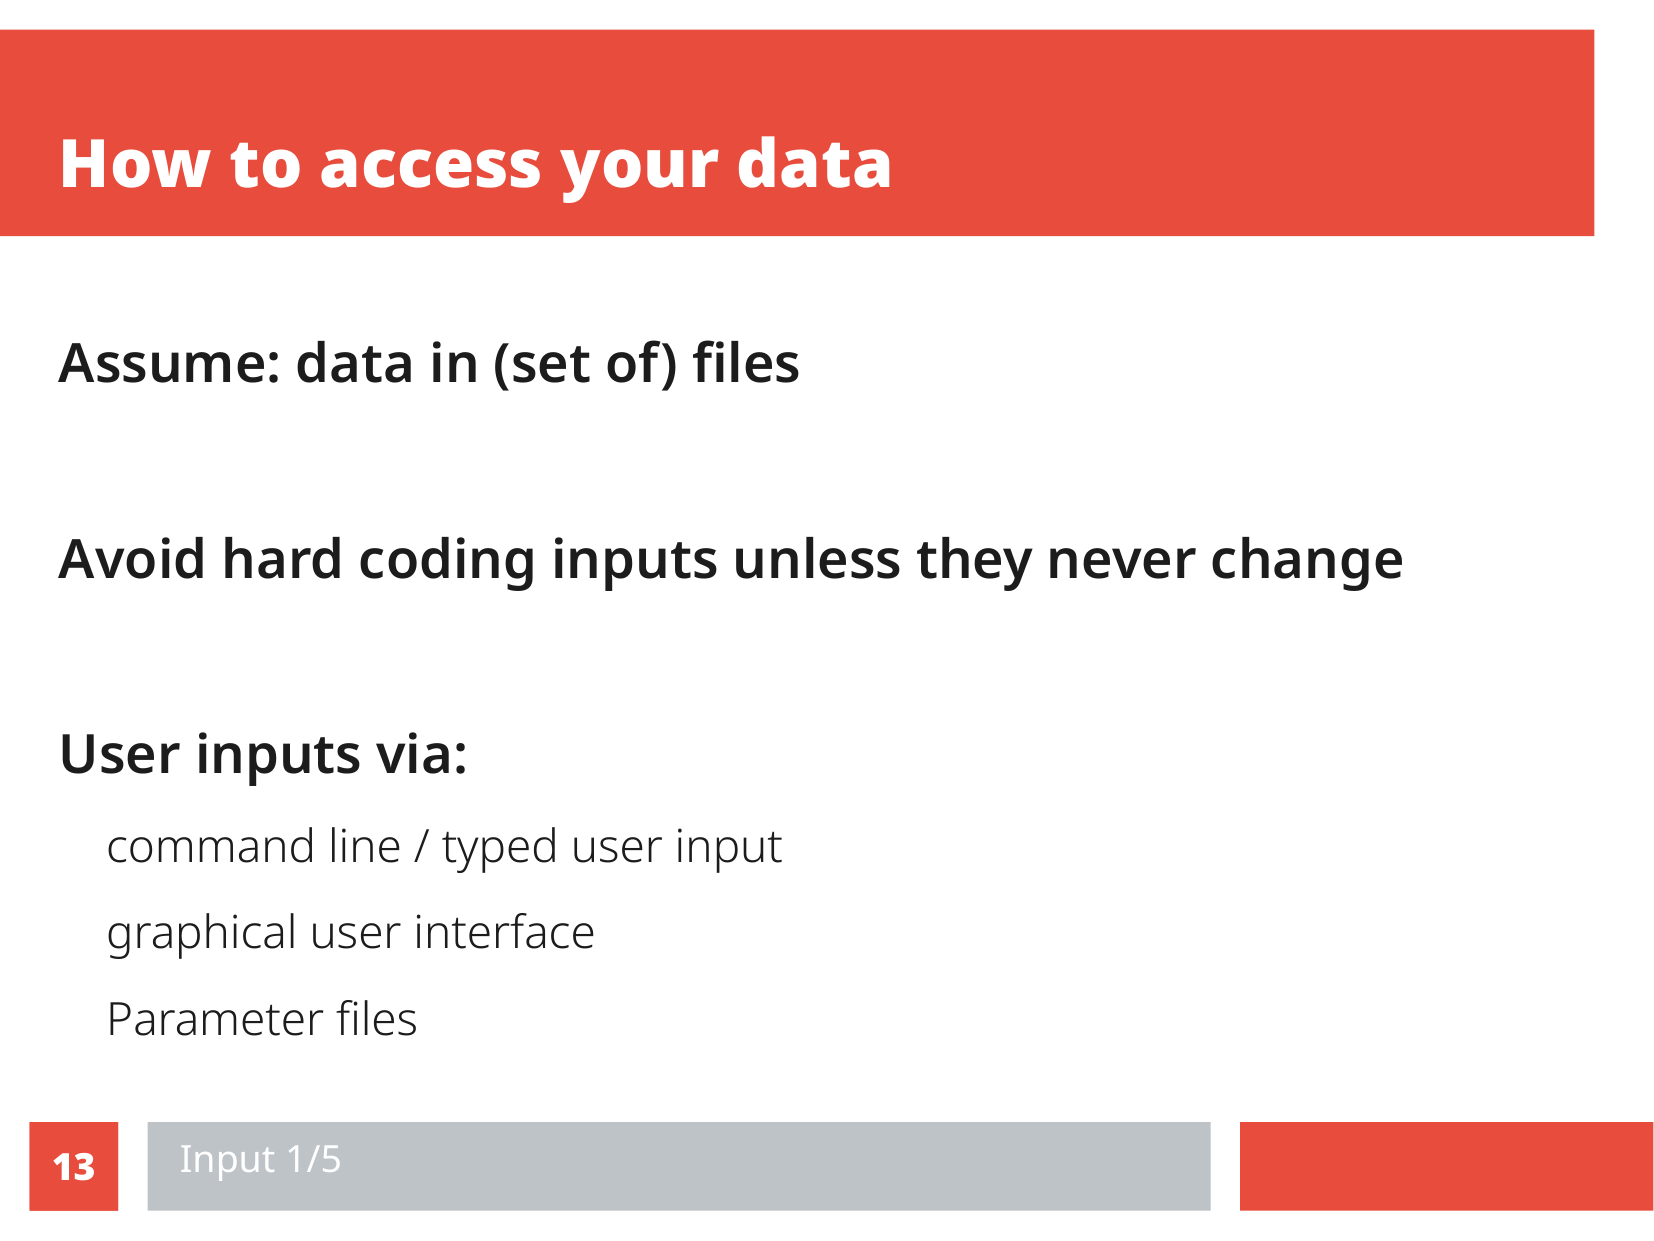

# How to access your data
Assume: data in (set of) files
Avoid hard coding inputs unless they never change
User inputs via:
command line / typed user input
graphical user interface
Parameter files
13
Input 1/5